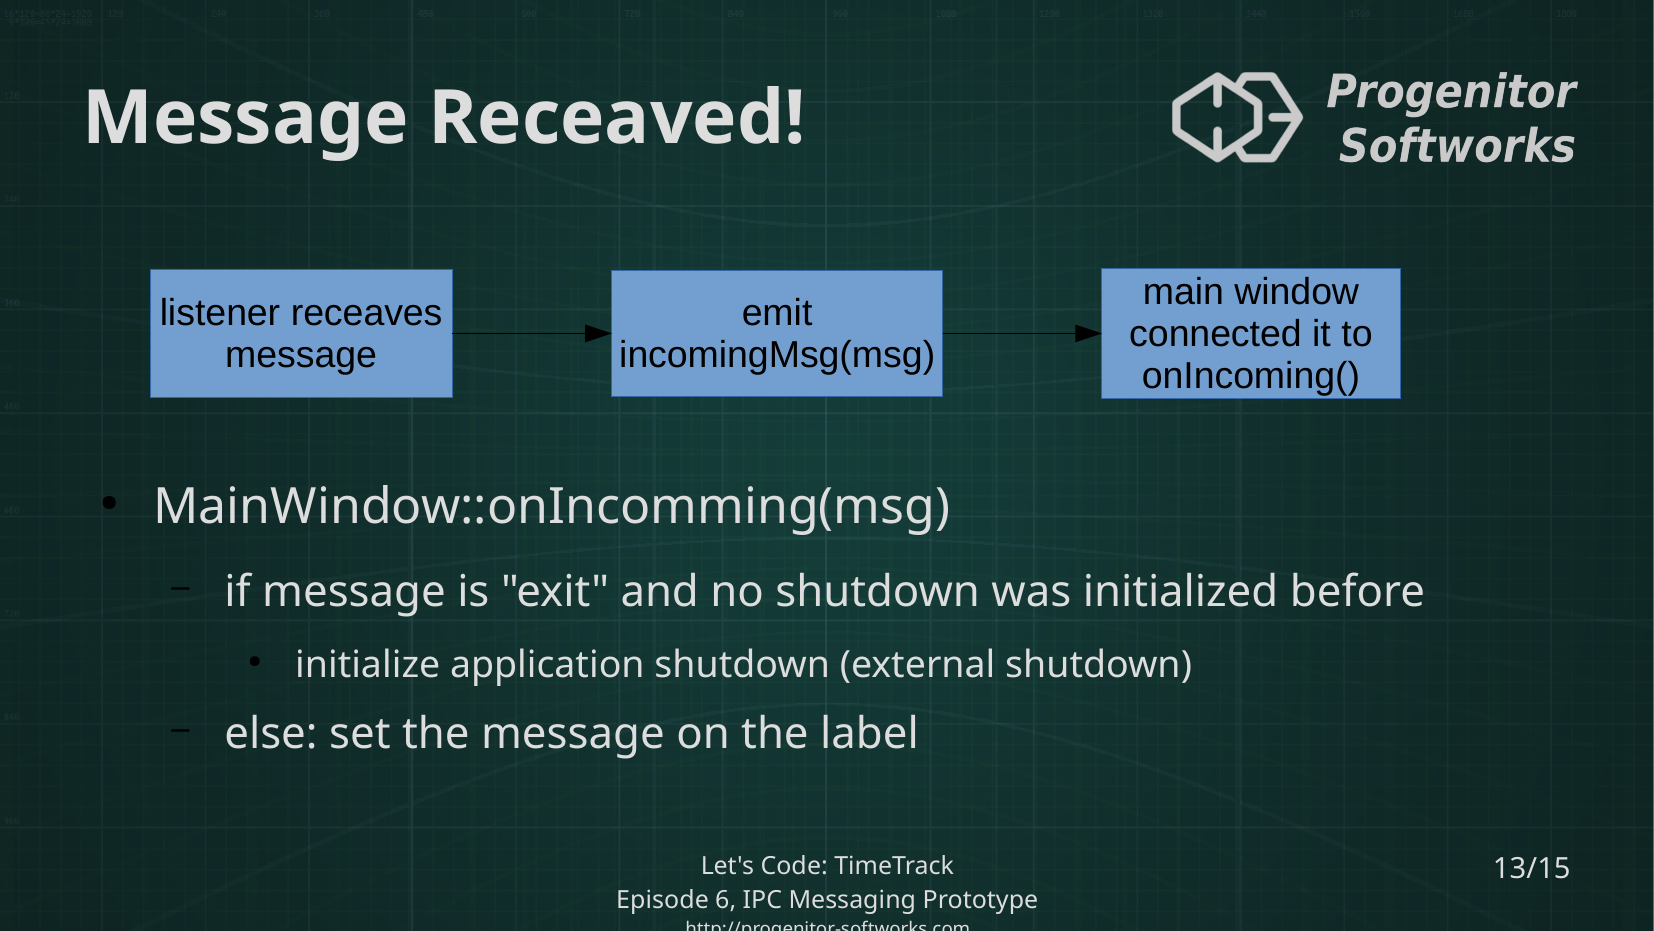

# Message Receaved!
main window
connected it to
onIncoming()
listener receaves
message
emit
incomingMsg(msg)
MainWindow::onIncomming(msg)
if message is "exit" and no shutdown was initialized before
initialize application shutdown (external shutdown)
else: set the message on the label
13